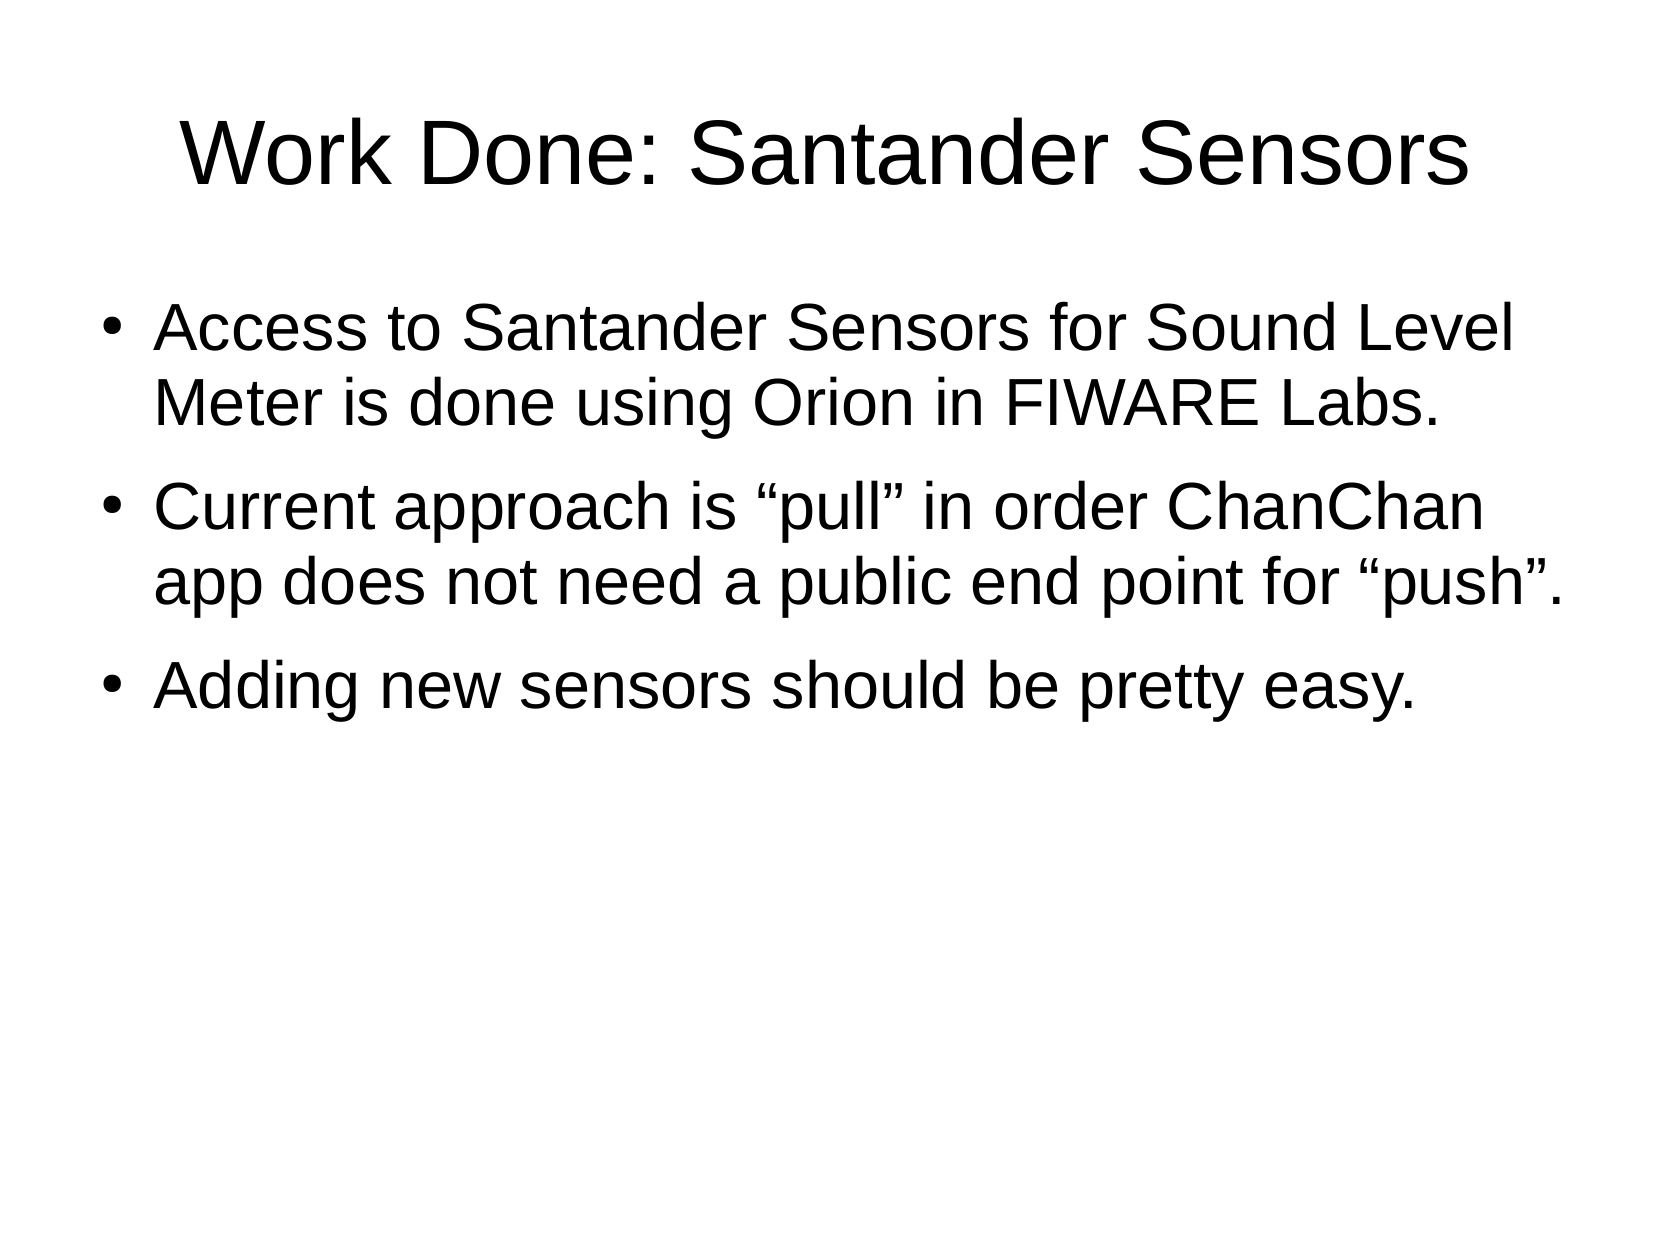

# Work Done: Santander Sensors
Access to Santander Sensors for Sound Level Meter is done using Orion in FIWARE Labs.
Current approach is “pull” in order ChanChan app does not need a public end point for “push”.
Adding new sensors should be pretty easy.